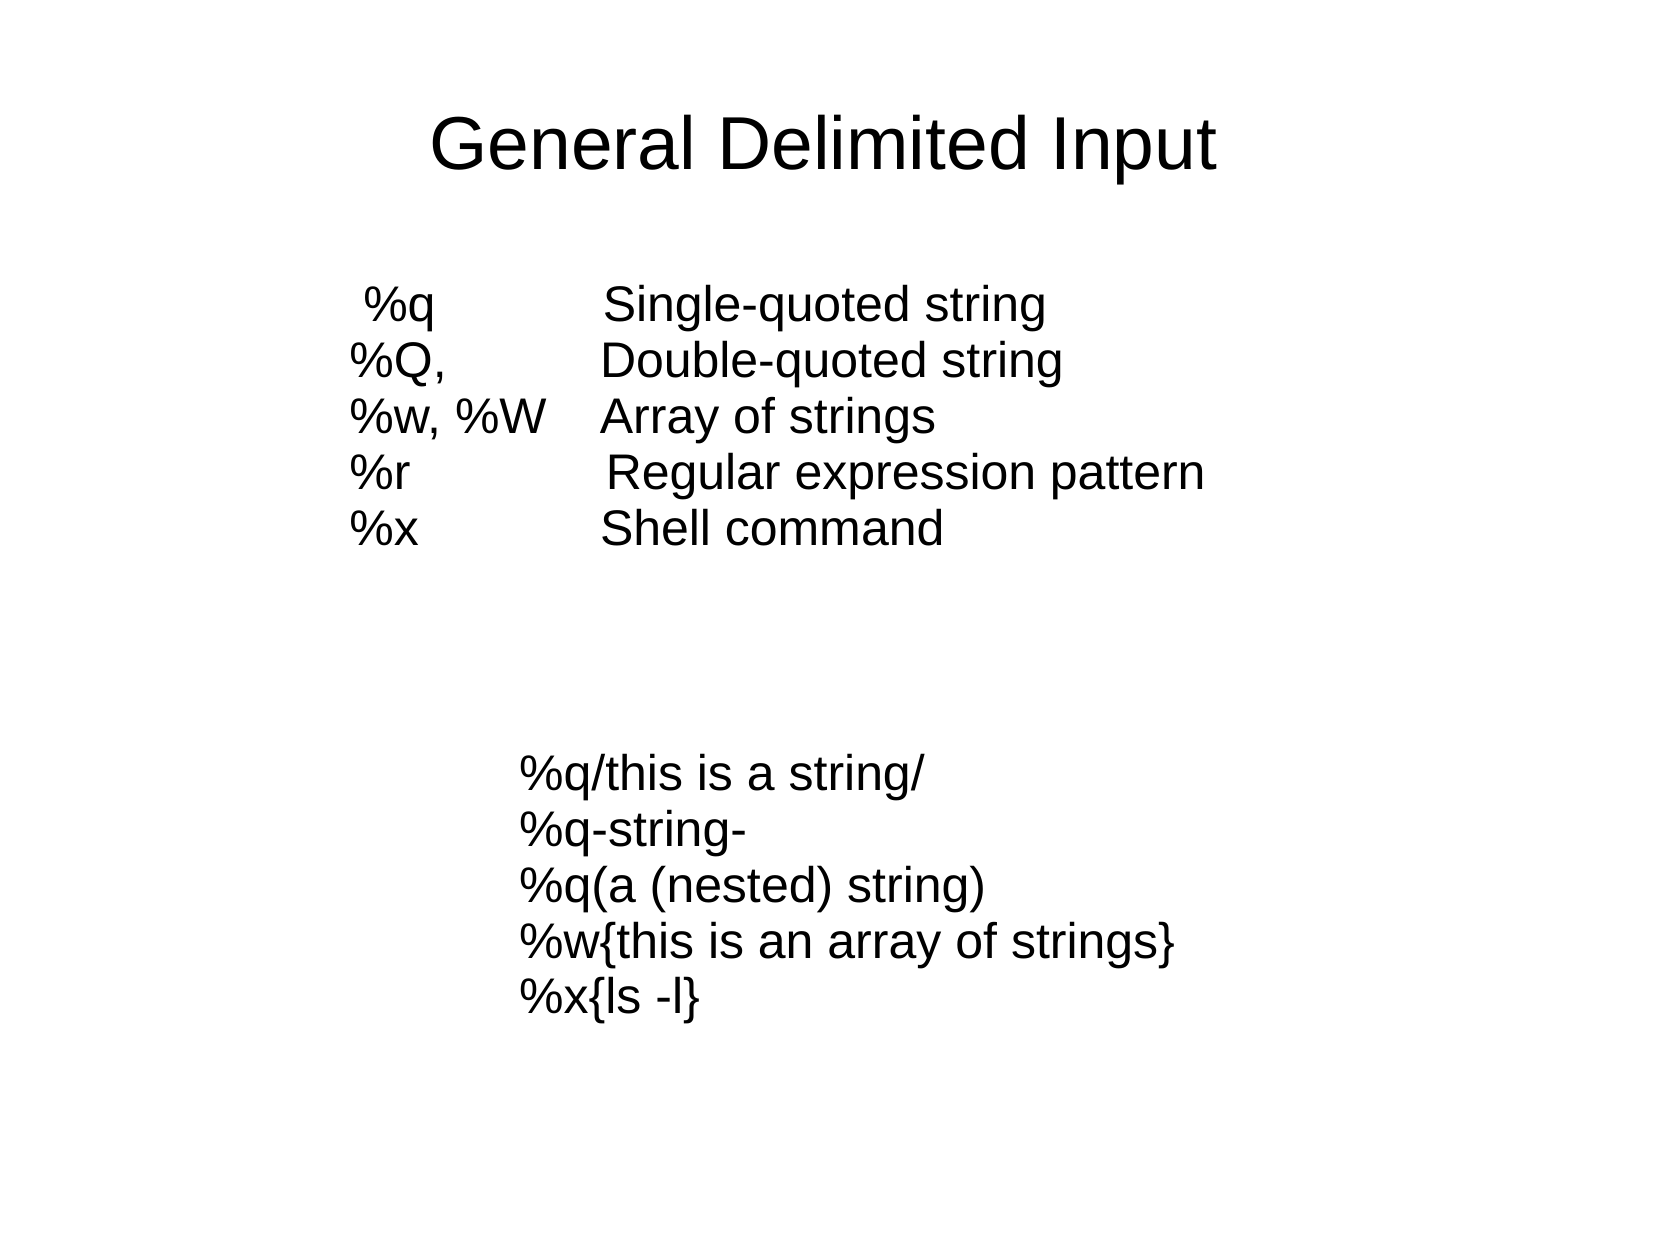

General Delimited Input
 %q Single-quoted string
%Q, Double-quoted string
%w, %W Array of strings
%r Regular expression pattern
%x Shell command
%q/this is a string/
%q-string-
%q(a (nested) string)
%w{this is an array of strings}
%x{ls -l}